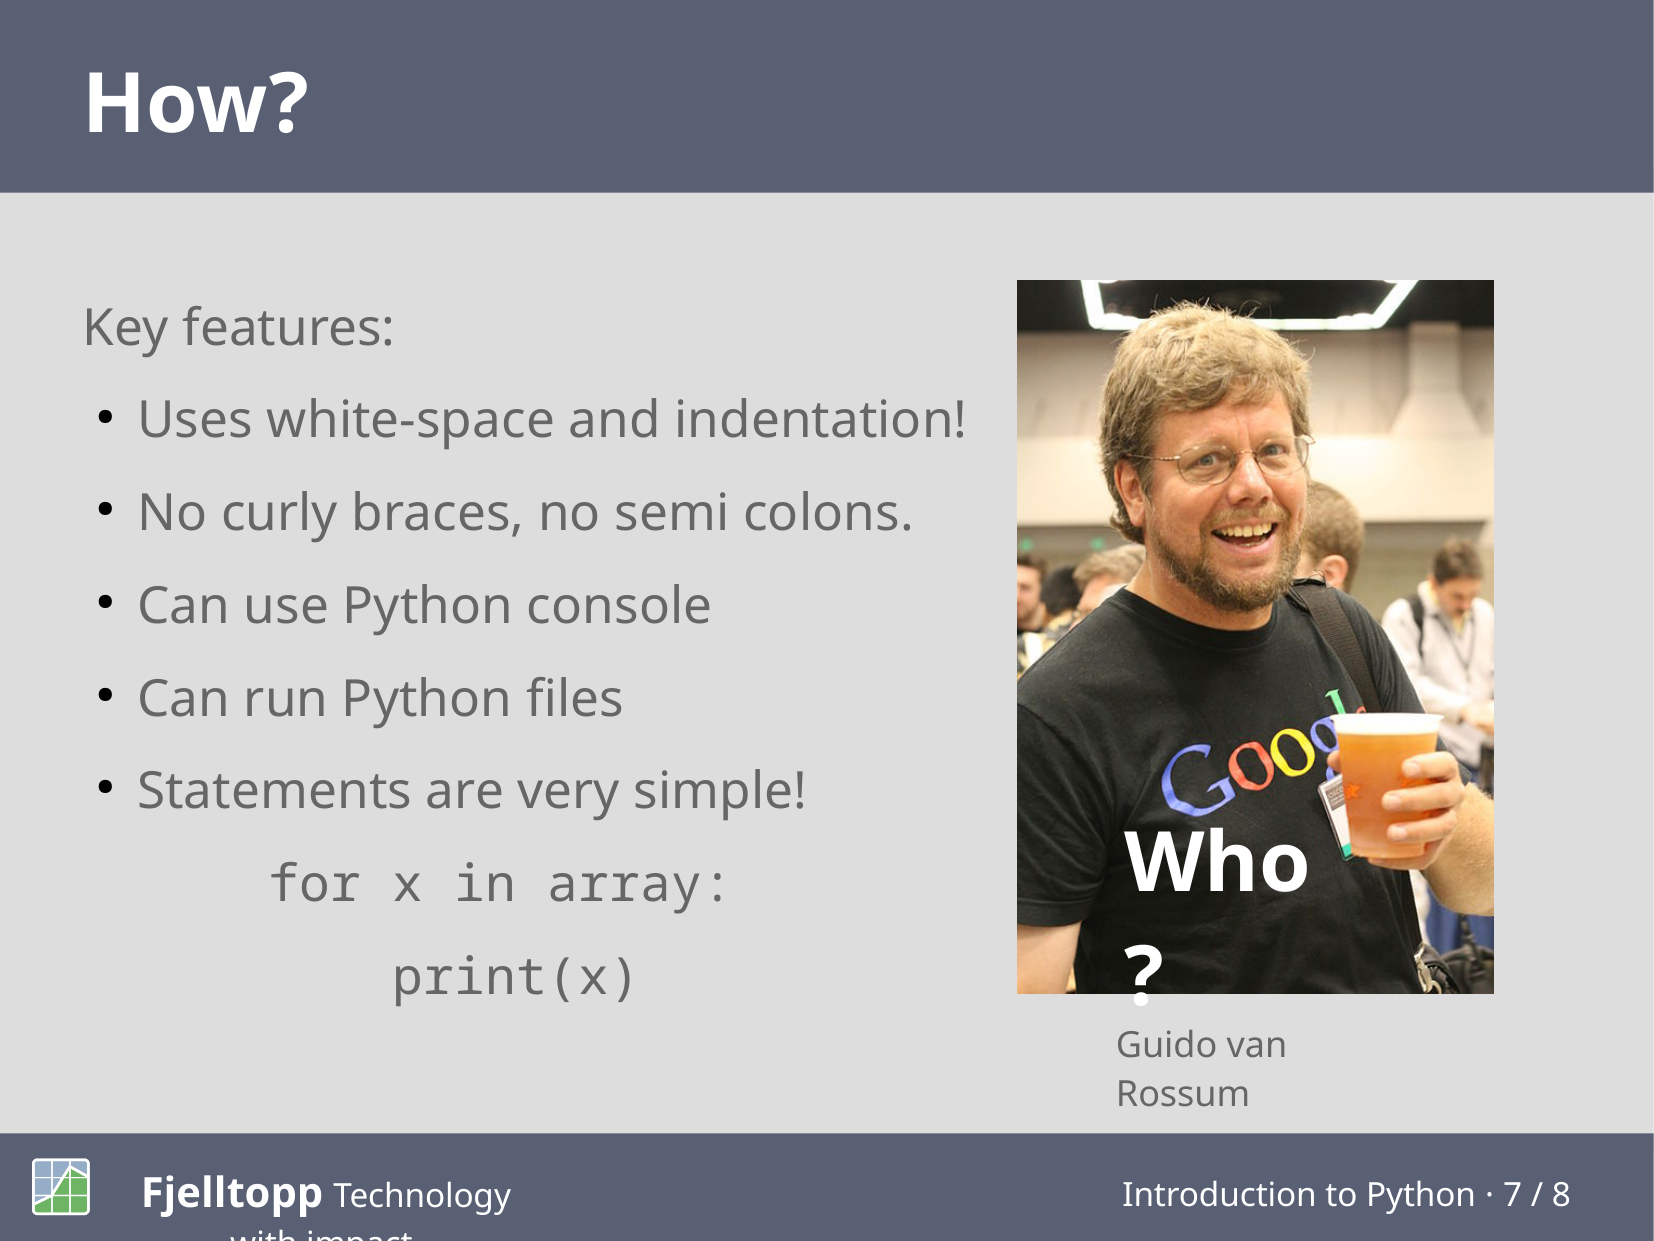

# How?
Key features:
Uses white-space and indentation!
No curly braces, no semi colons.
Can use Python console
Can run Python files
Statements are very simple!
 for x in array:
 print(x)
Who?
Guido van Rossum
7